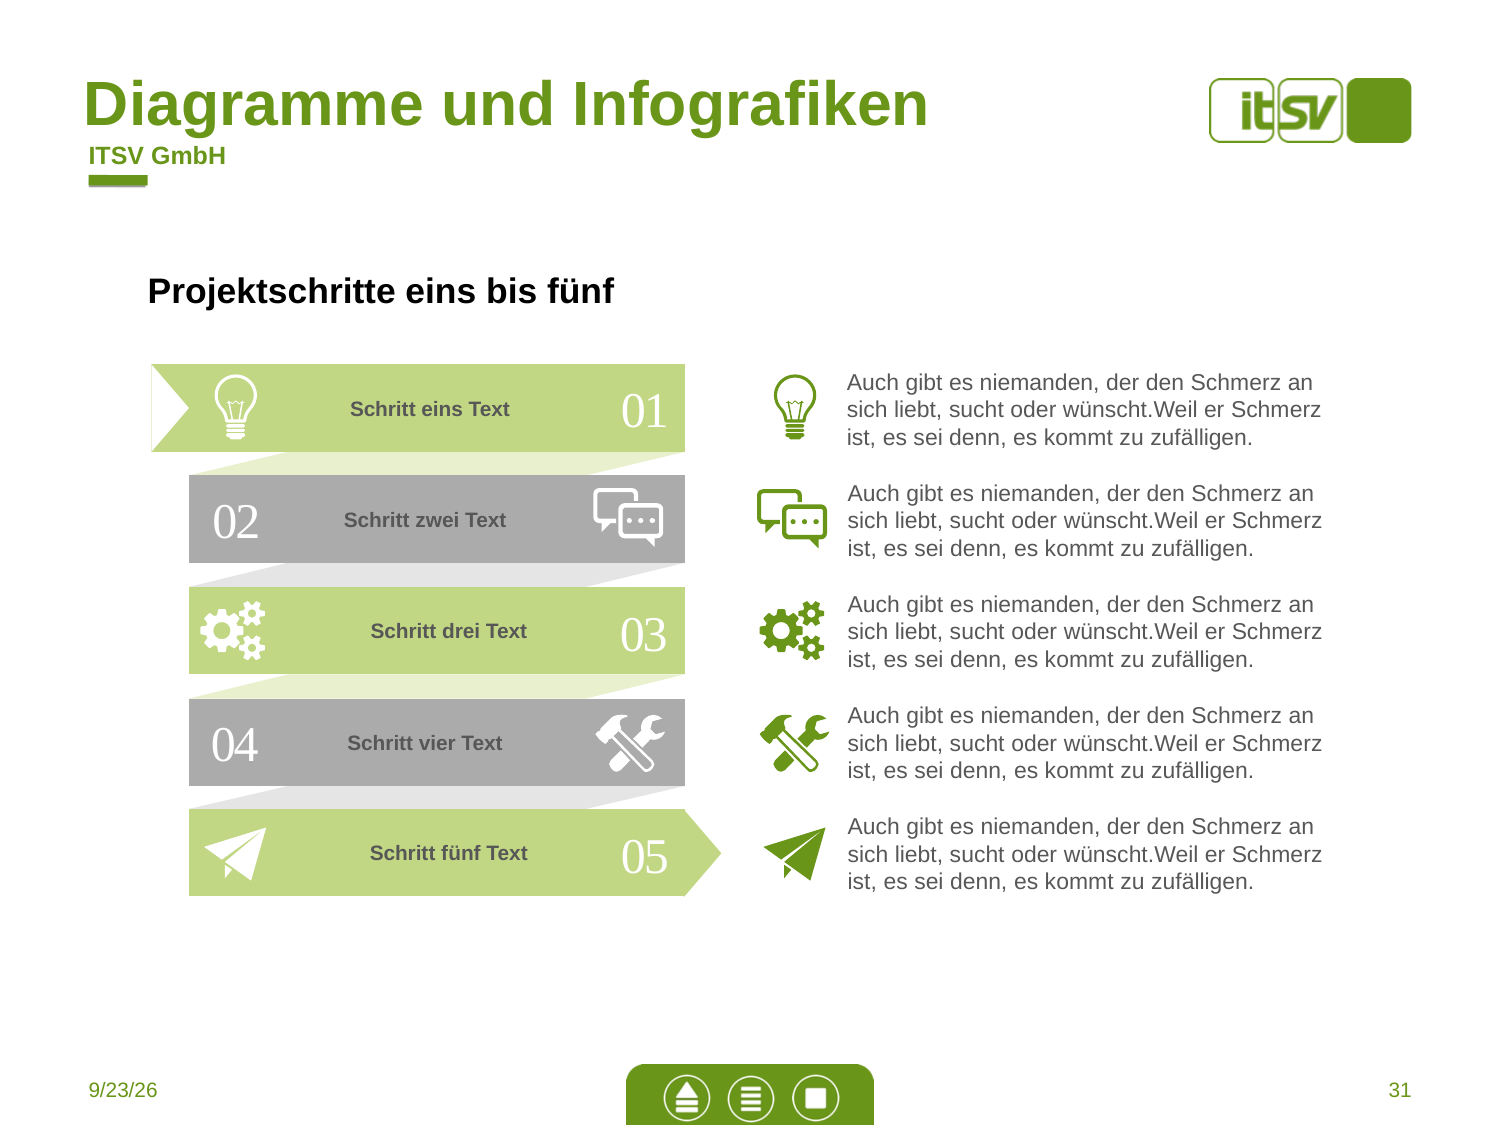

# Diagramme und Infografiken
Projektschritte eins bis fünf
01
Schritt eins Text
Auch gibt es niemanden, der den Schmerz an sich liebt, sucht oder wünscht.Weil er Schmerz ist, es sei denn, es kommt zu zufälligen.
02
Schritt zwei Text
Auch gibt es niemanden, der den Schmerz an sich liebt, sucht oder wünscht.Weil er Schmerz ist, es sei denn, es kommt zu zufälligen.
Schritt drei Text
03
Auch gibt es niemanden, der den Schmerz an sich liebt, sucht oder wünscht.Weil er Schmerz ist, es sei denn, es kommt zu zufälligen.
04
Schritt vier Text
Auch gibt es niemanden, der den Schmerz an sich liebt, sucht oder wünscht.Weil er Schmerz ist, es sei denn, es kommt zu zufälligen.
Schritt fünf Text
05
Auch gibt es niemanden, der den Schmerz an sich liebt, sucht oder wünscht.Weil er Schmerz ist, es sei denn, es kommt zu zufälligen.